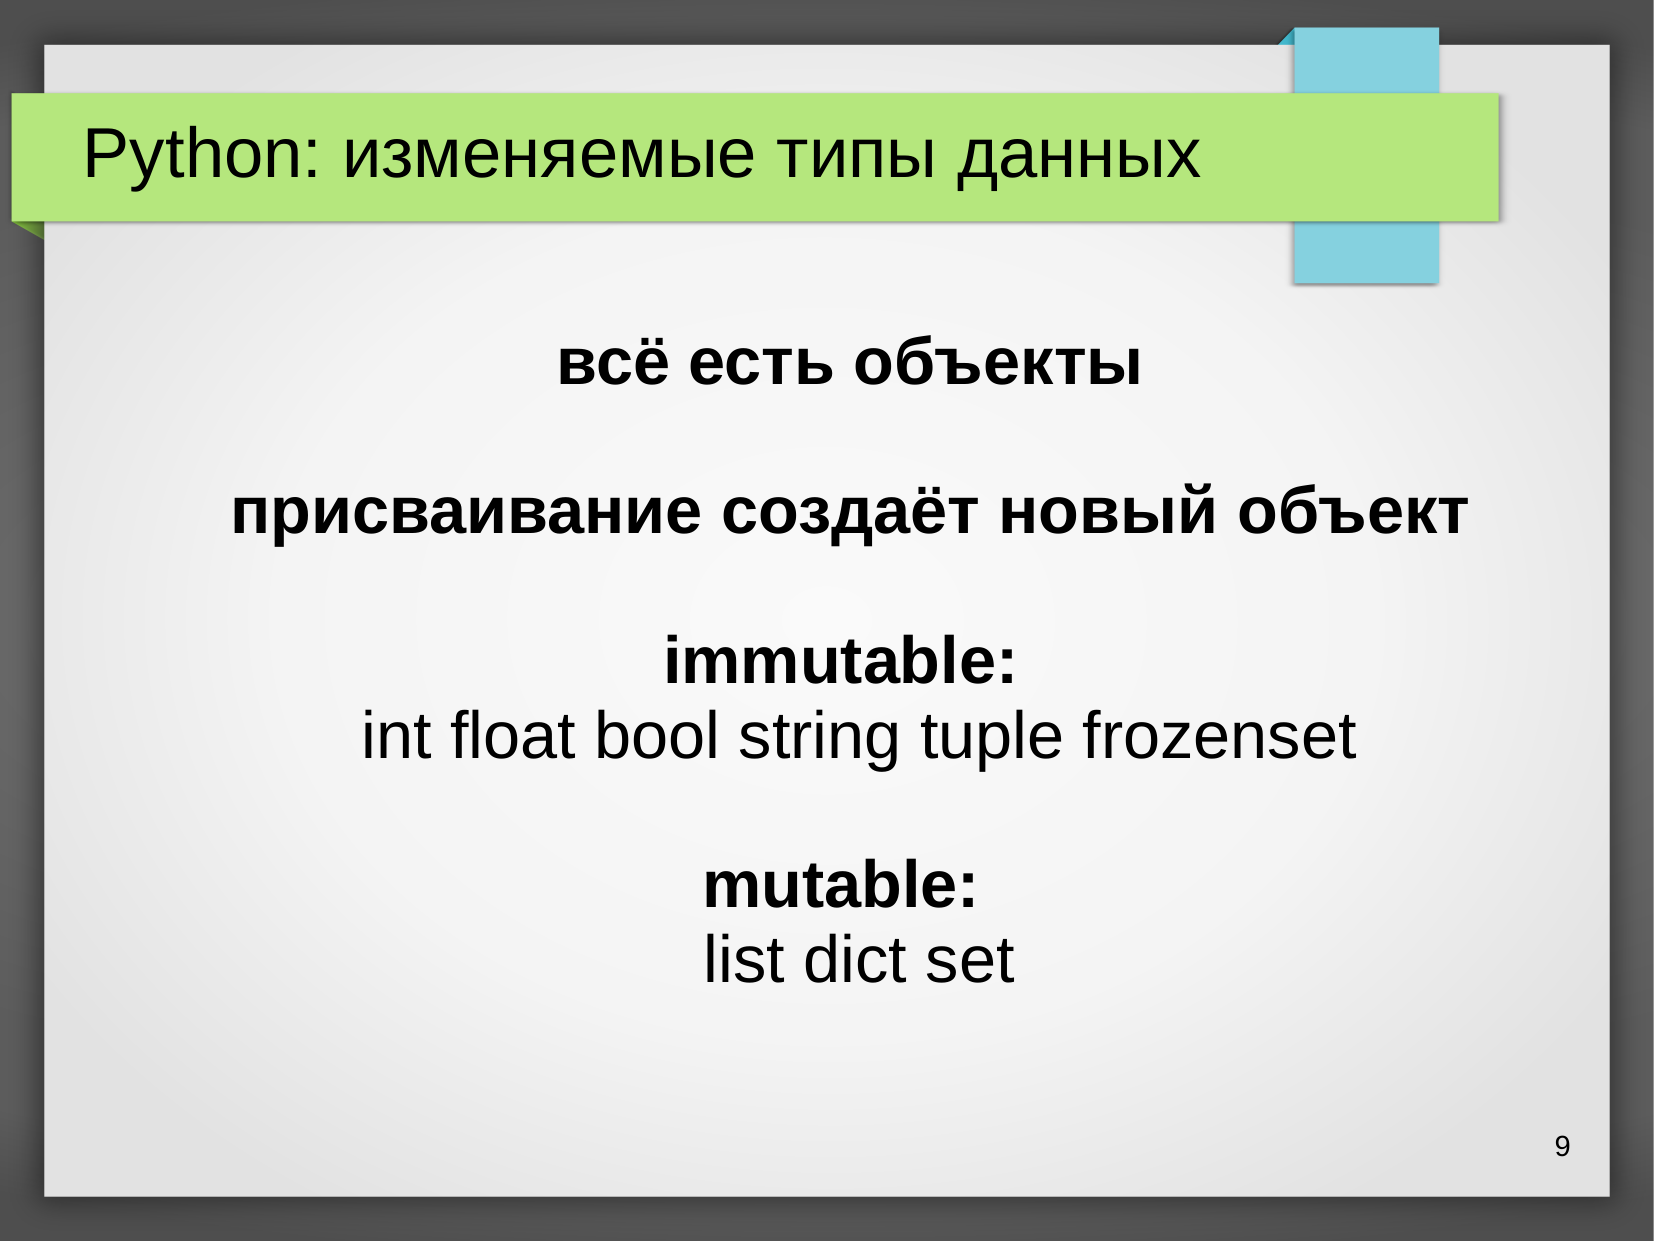

# Python: изменяемые типы данных
всё есть объекты
присваивание создаёт новый объект
immutable:
 int float bool string tuple frozenset
mutable:
 list dict set
9